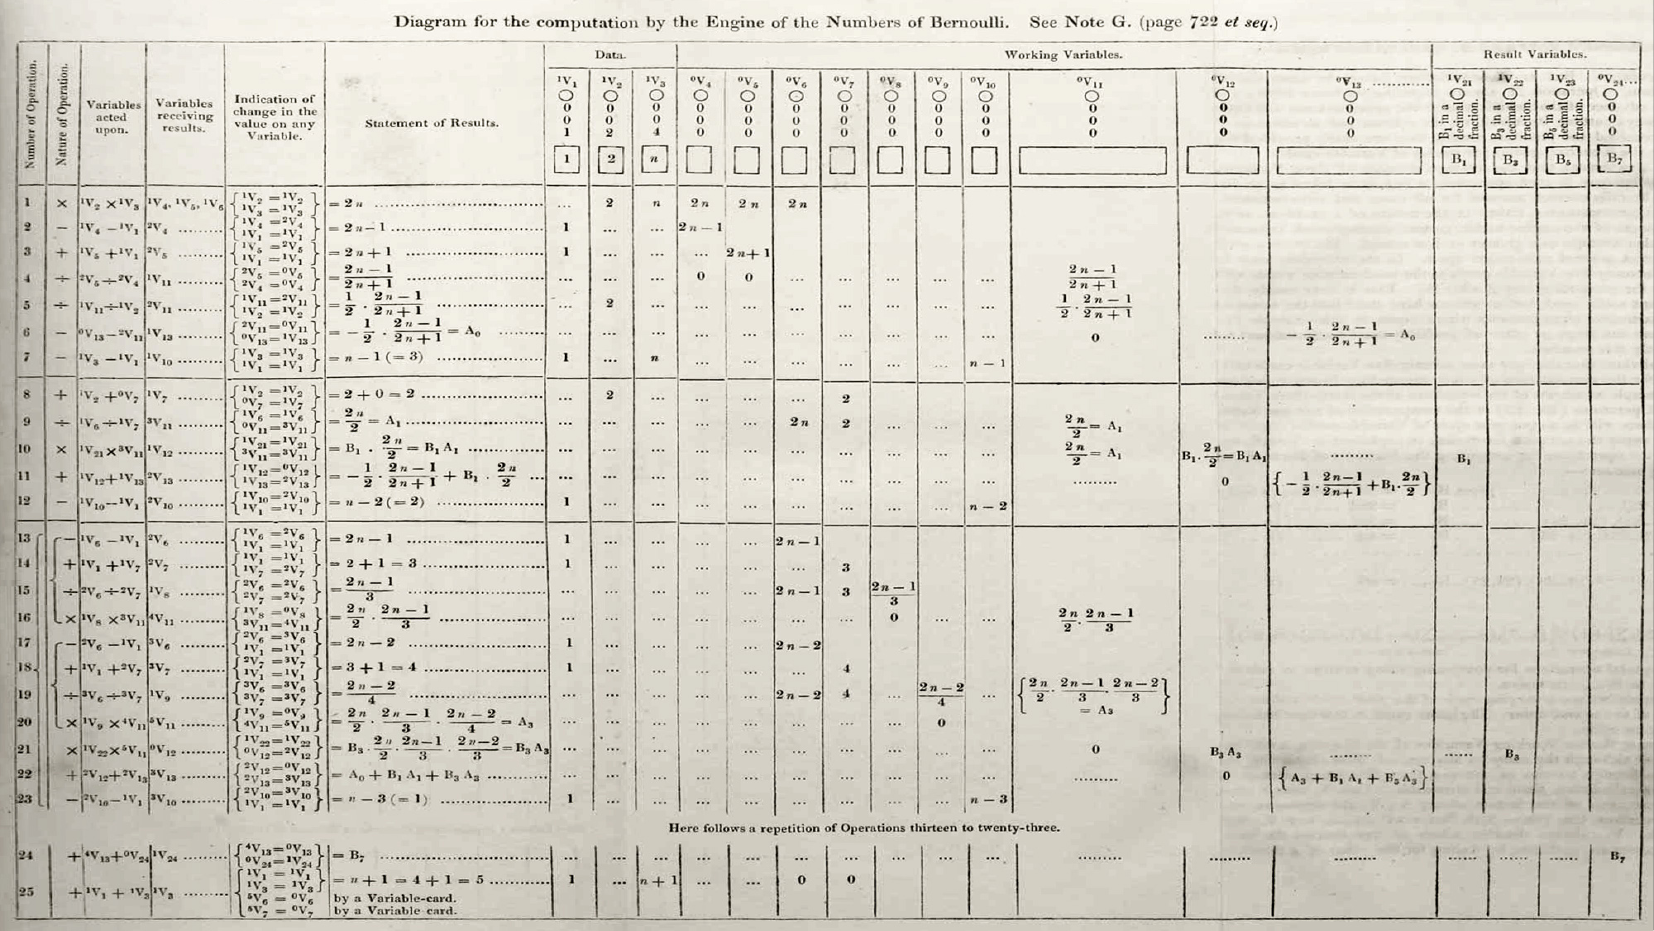

# Ada Lovelace
1835  Mariage avec le comte William King
1842  Travail sur la machine analytique de Charles Babbage
Augusta Ada King, Comtesse de Lovelace
Ada Bryon
Ada Lovelace
(1815 – 1852)